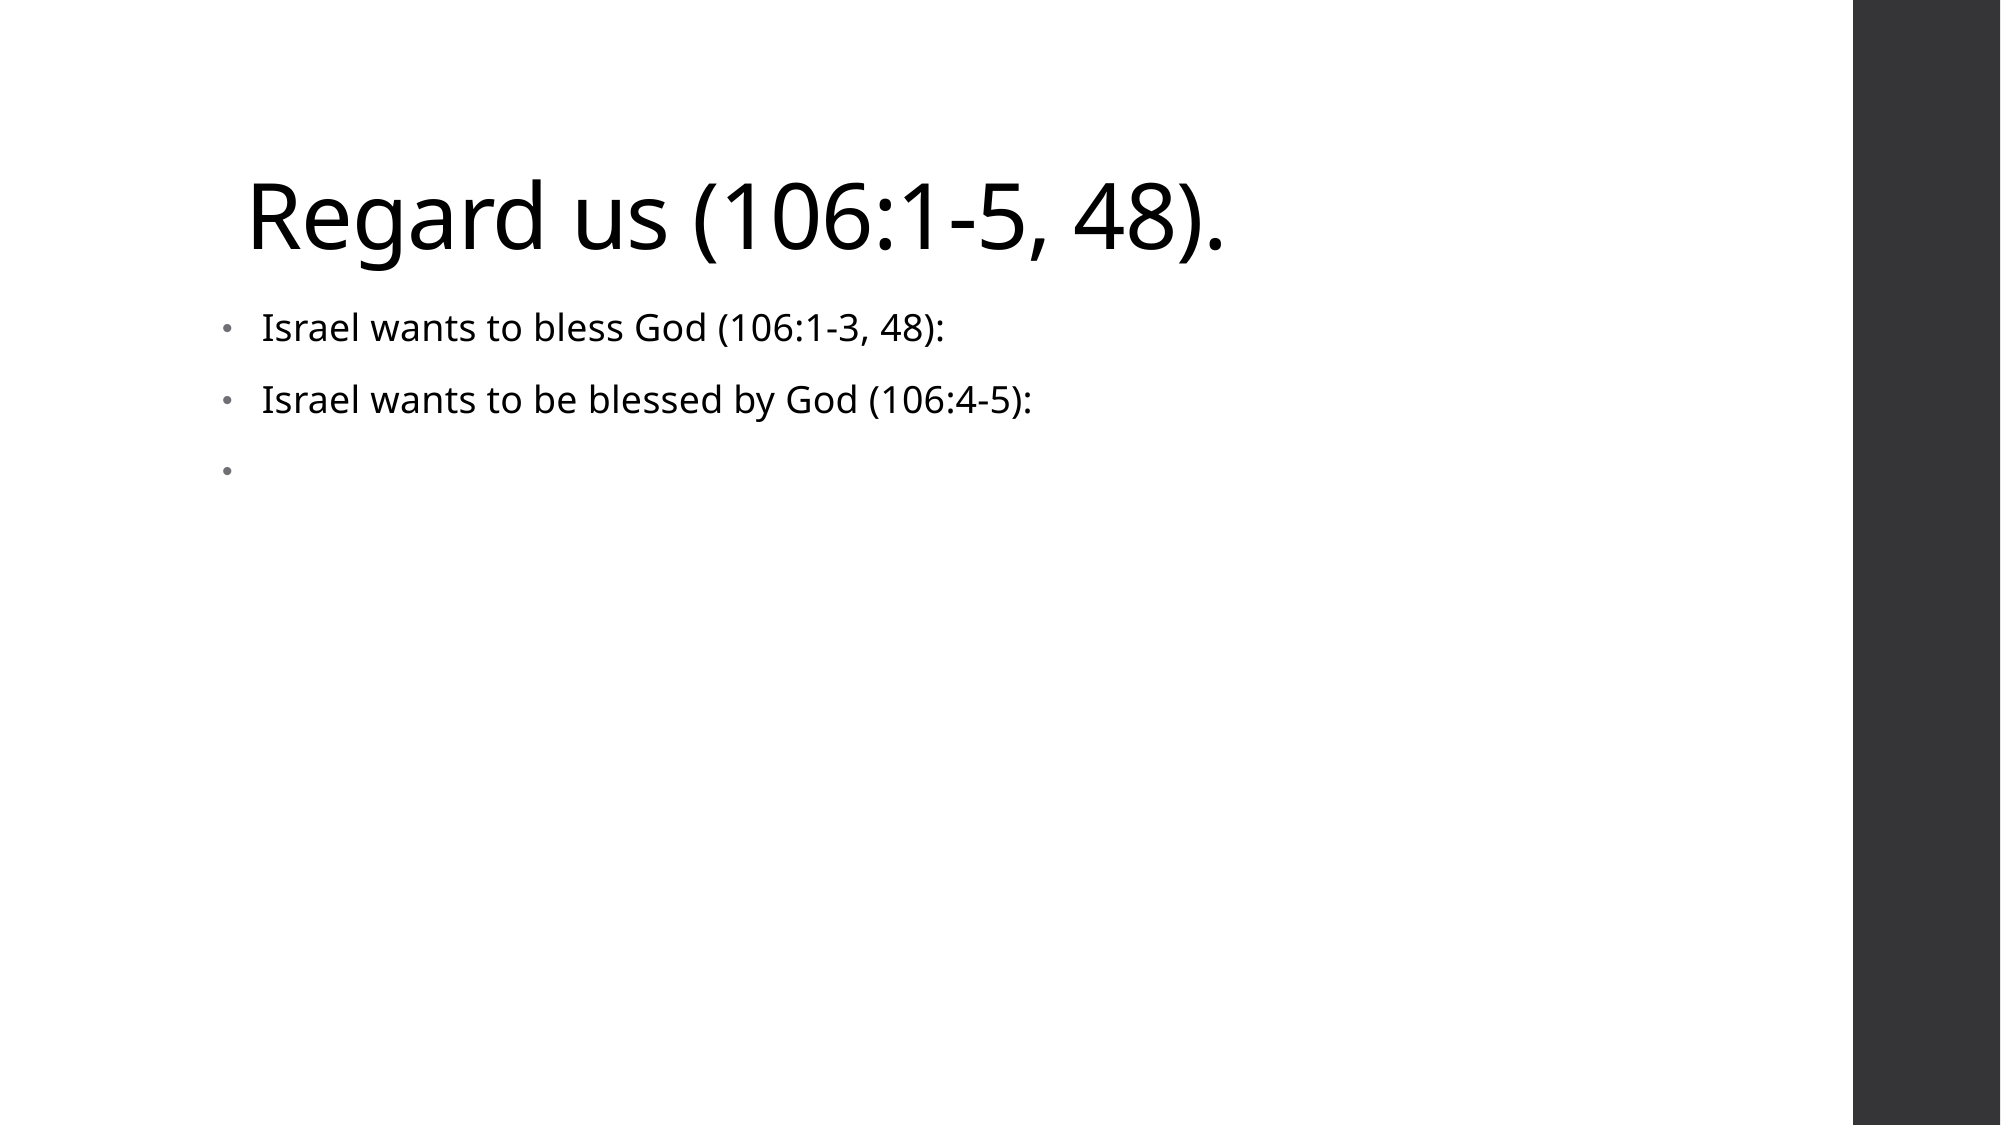

# Regard us (106:1-5, 48).
 Israel wants to bless God (106:1-3, 48):
 Israel wants to be blessed by God (106:4-5):